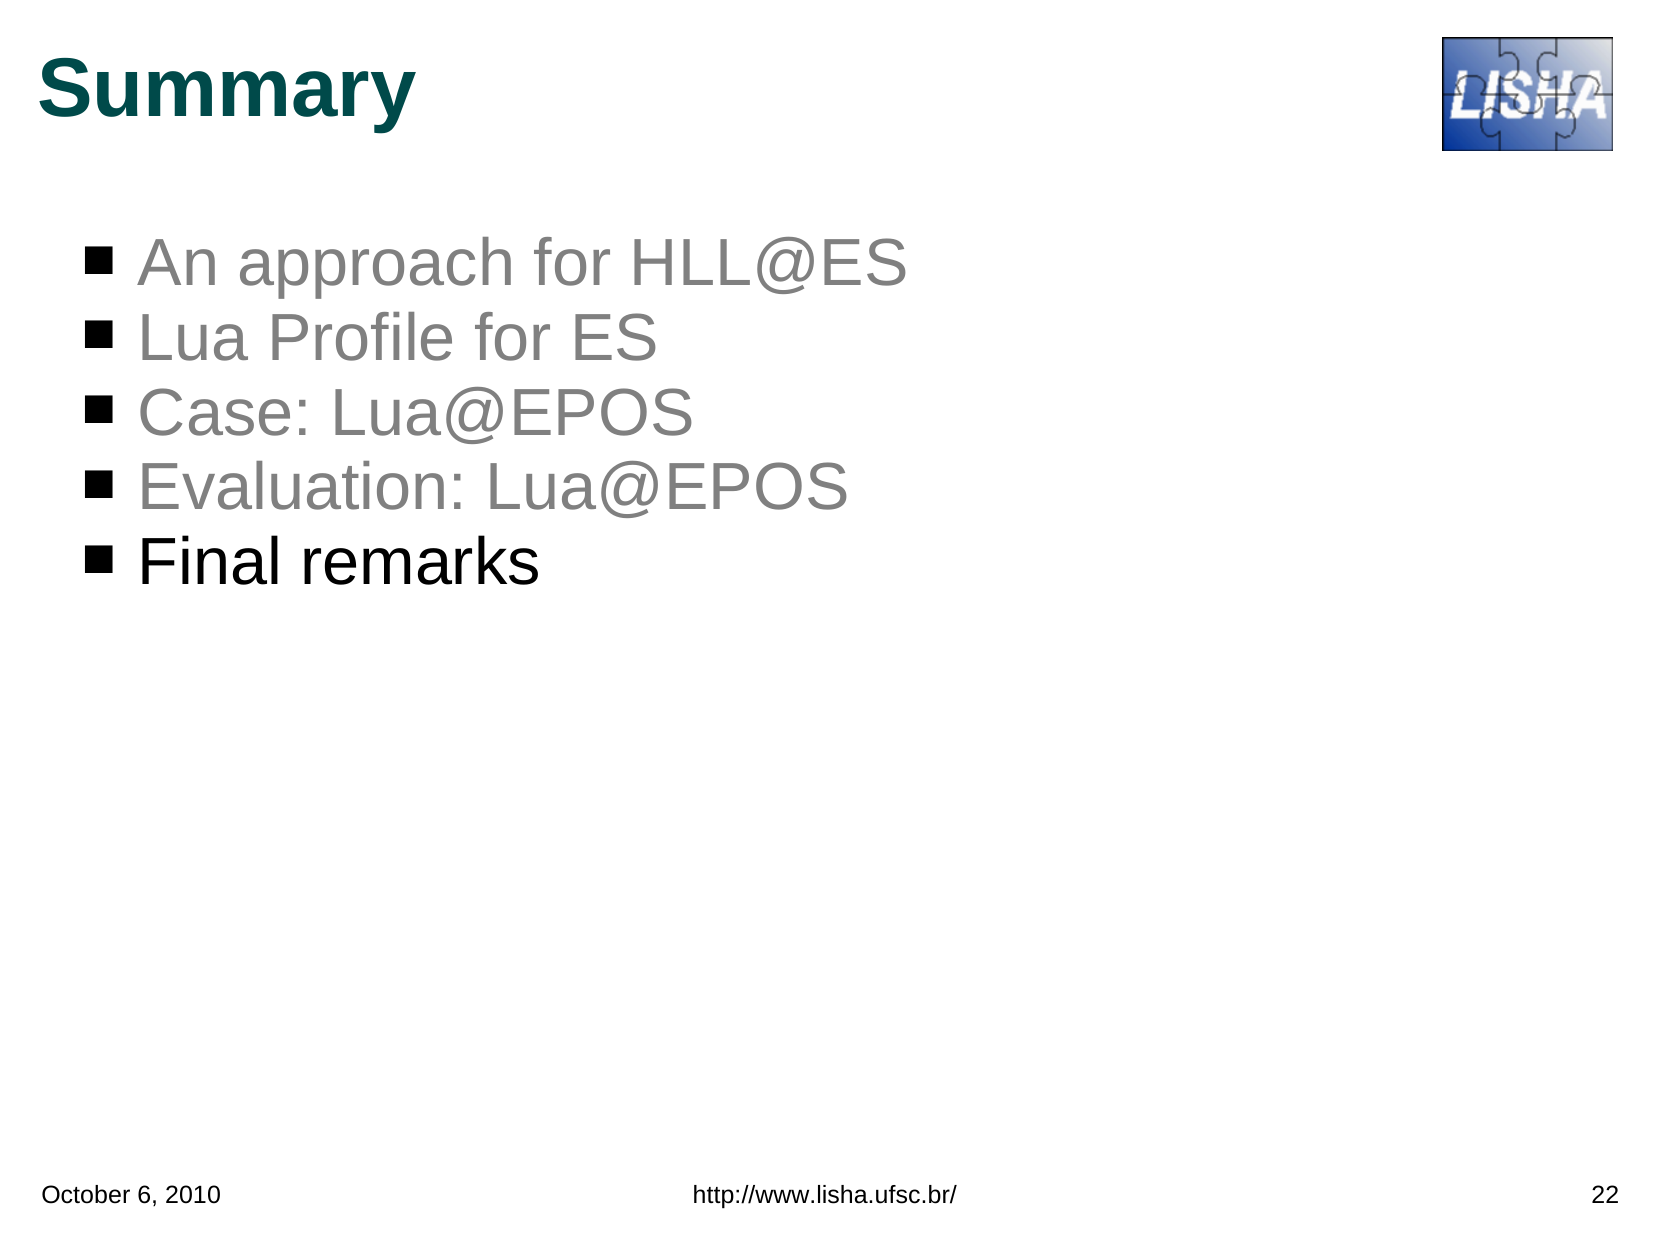

# Summary
An approach for HLL@ES
Lua Profile for ES
Case: Lua@EPOS
Evaluation: Lua@EPOS
Final remarks